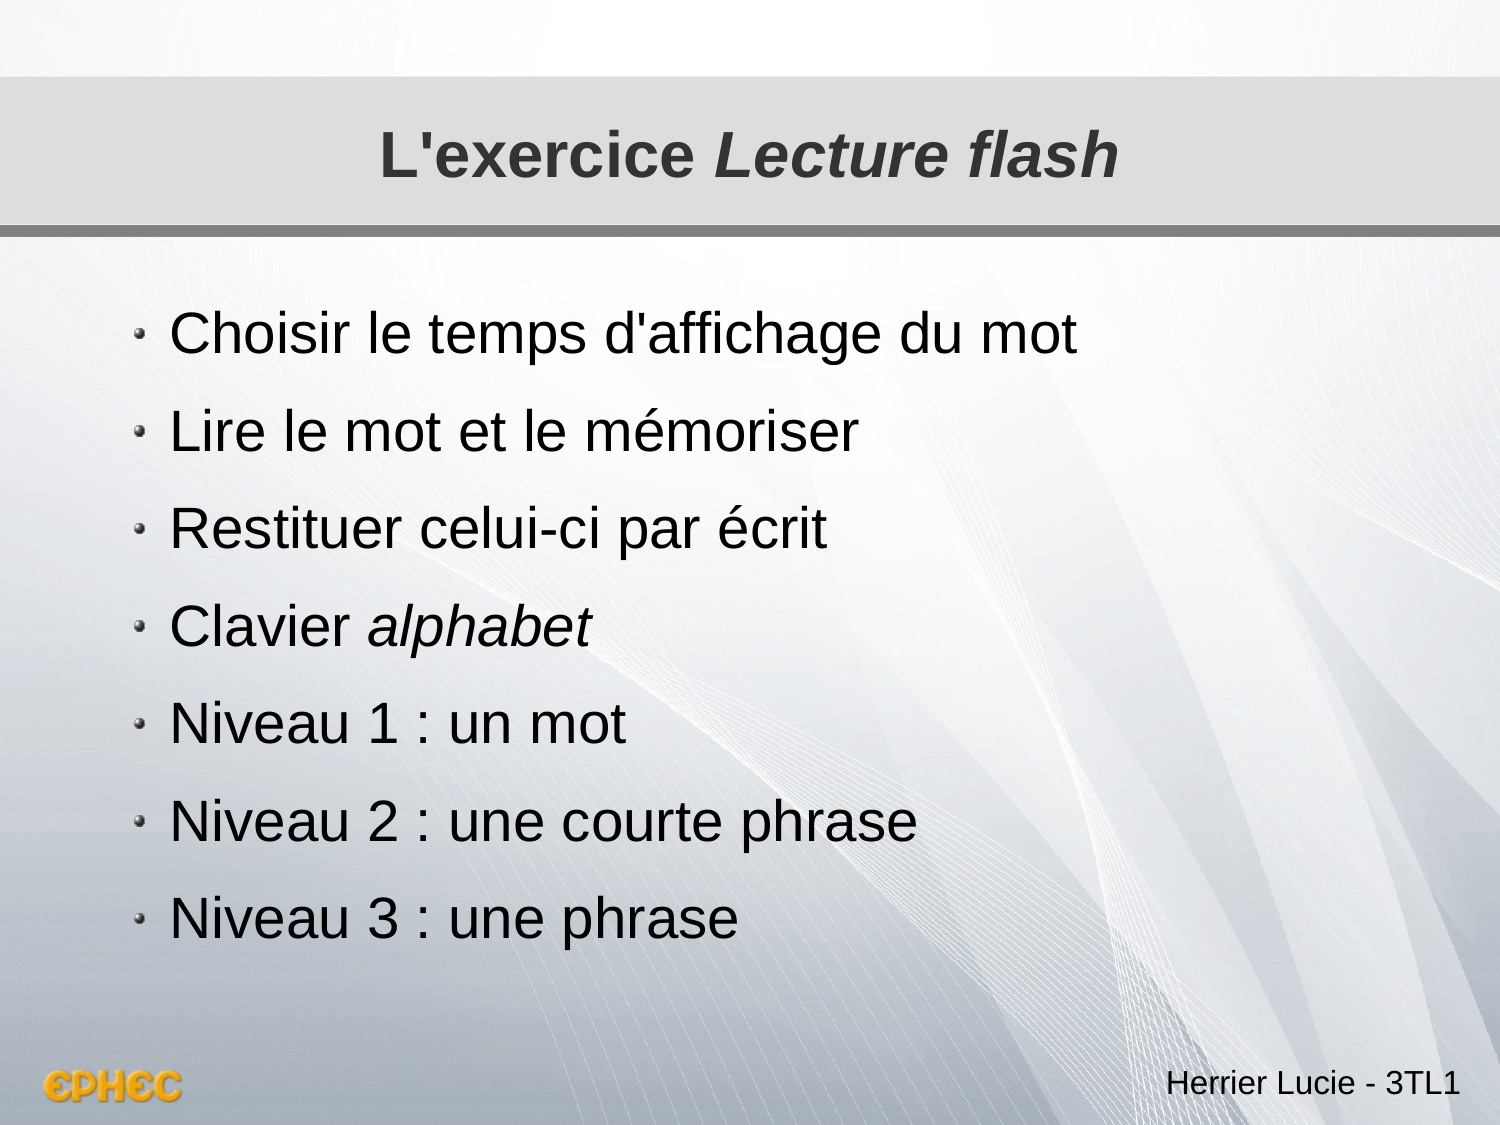

# L'exercice Lecture flash
Choisir le temps d'affichage du mot
Lire le mot et le mémoriser
Restituer celui-ci par écrit
Clavier alphabet
Niveau 1 : un mot
Niveau 2 : une courte phrase
Niveau 3 : une phrase
Herrier Lucie - 3TL1